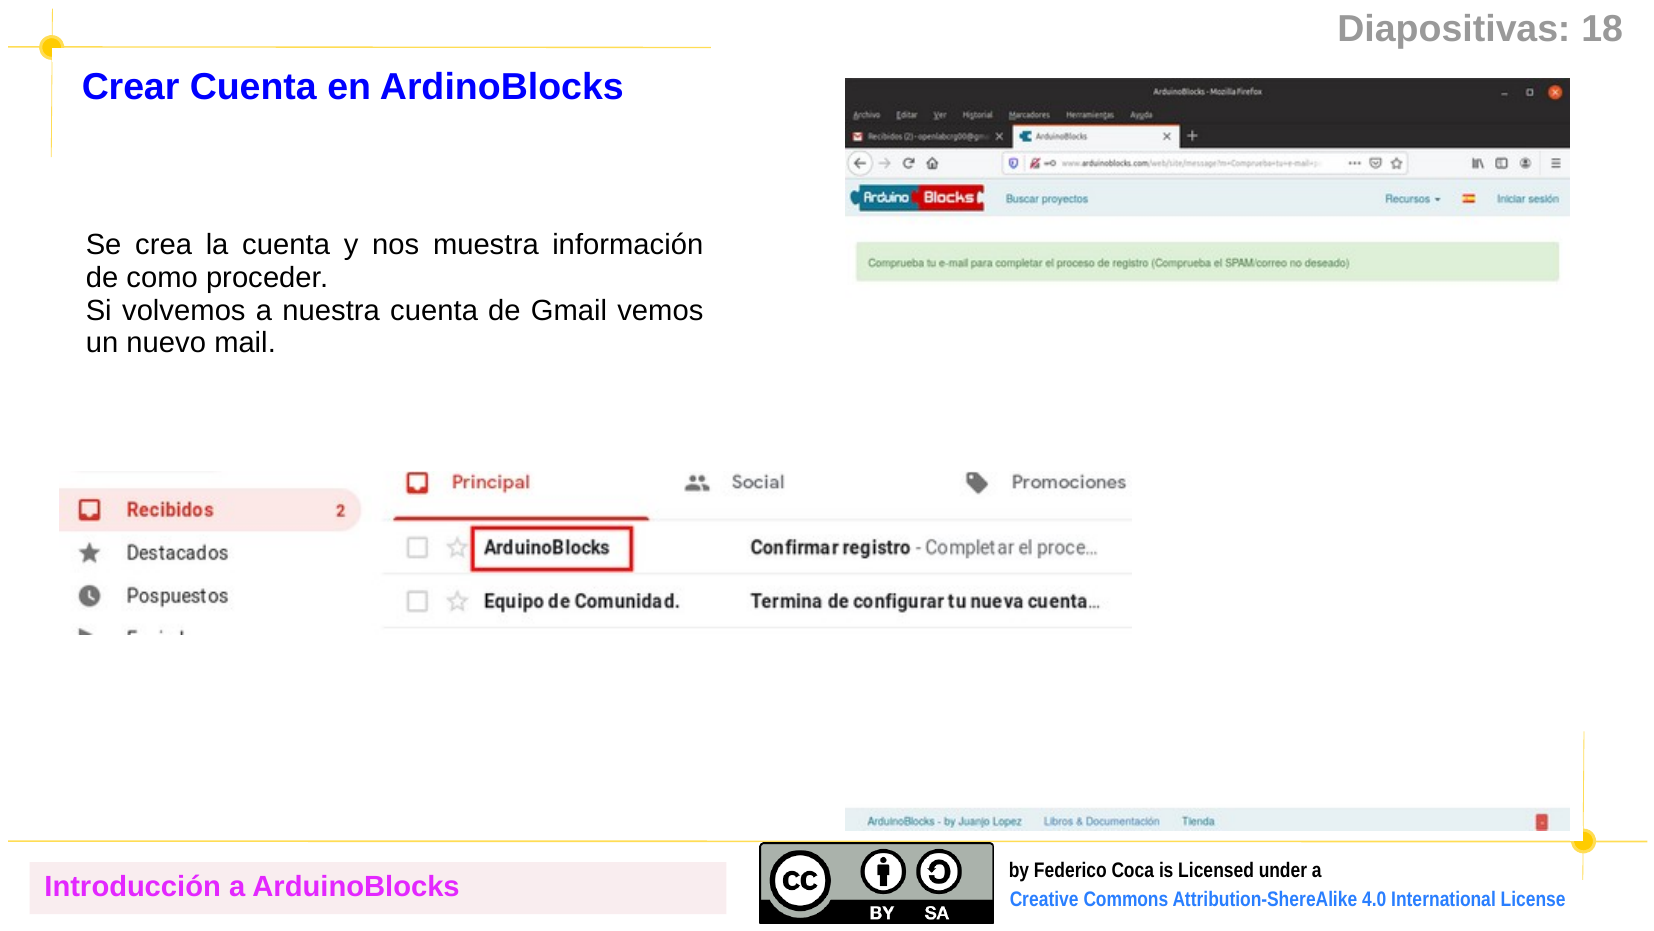

Diapositivas: 18
Crear Cuenta en ArdinoBlocks
Se crea la cuenta y nos muestra información de como proceder.
Si volvemos a nuestra cuenta de Gmail vemos un nuevo mail.
Introducción a ArduinoBlocks